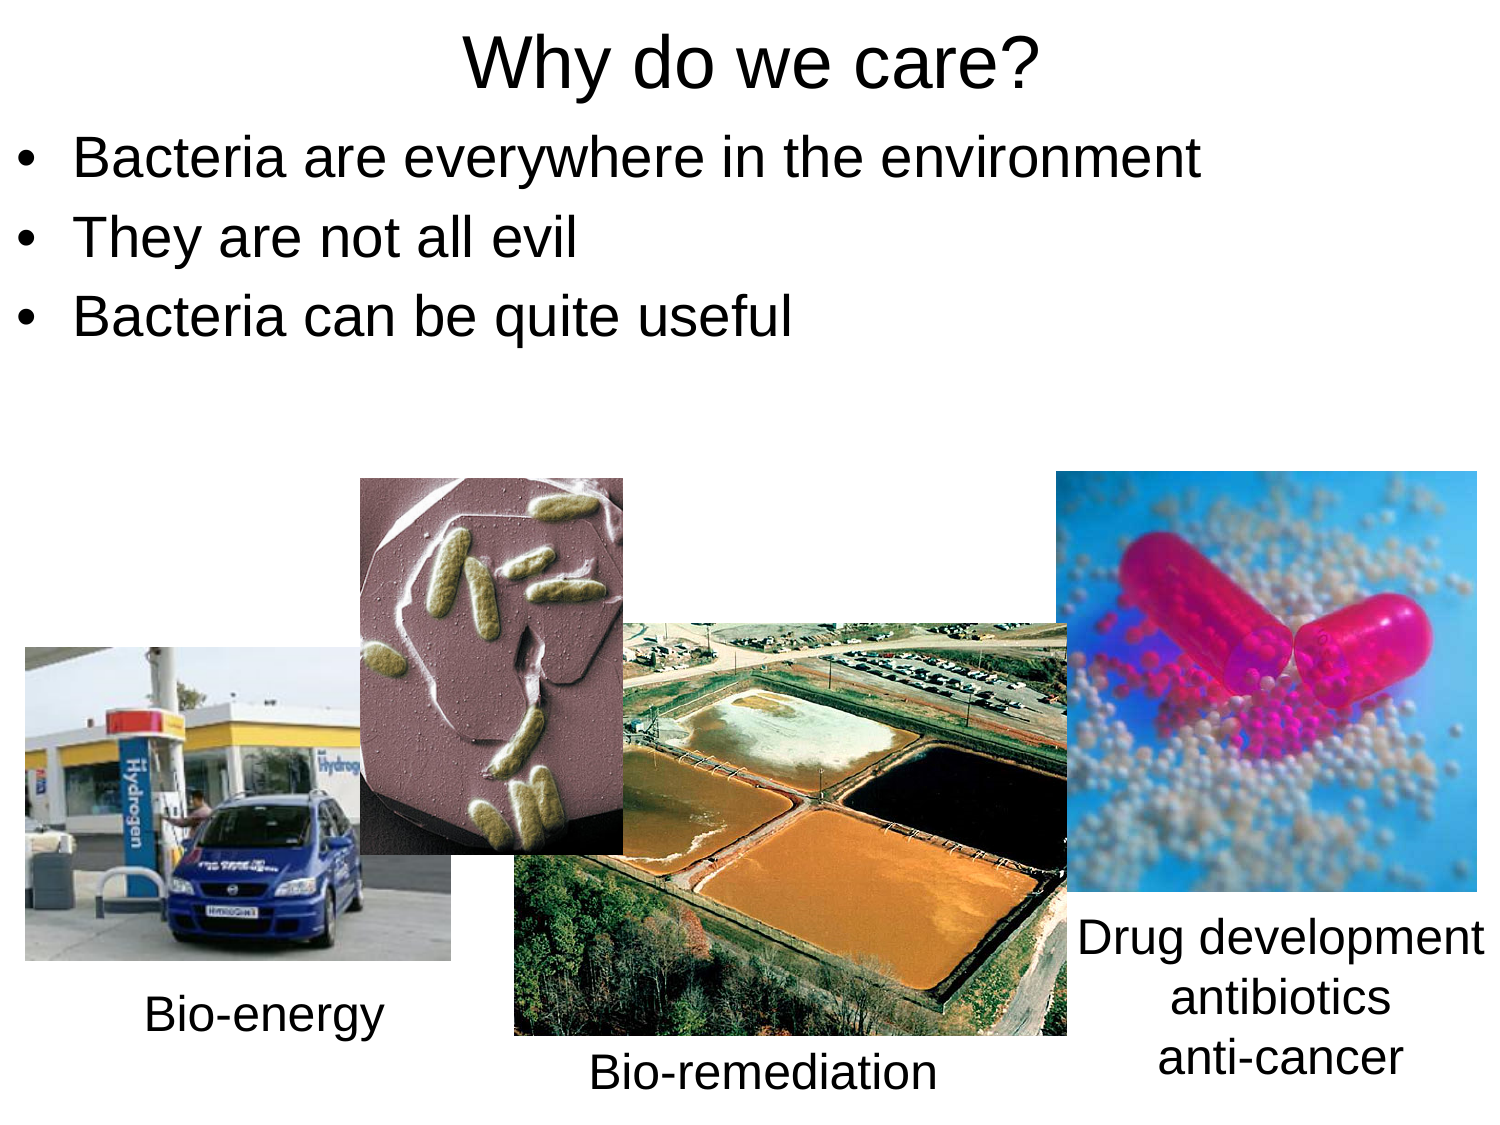

# Why do we care?
Bacteria are everywhere in the environment
They are not all evil
Bacteria can be quite useful
Drug development
antibiotics
anti-cancer
Bio-energy
Bio-remediation